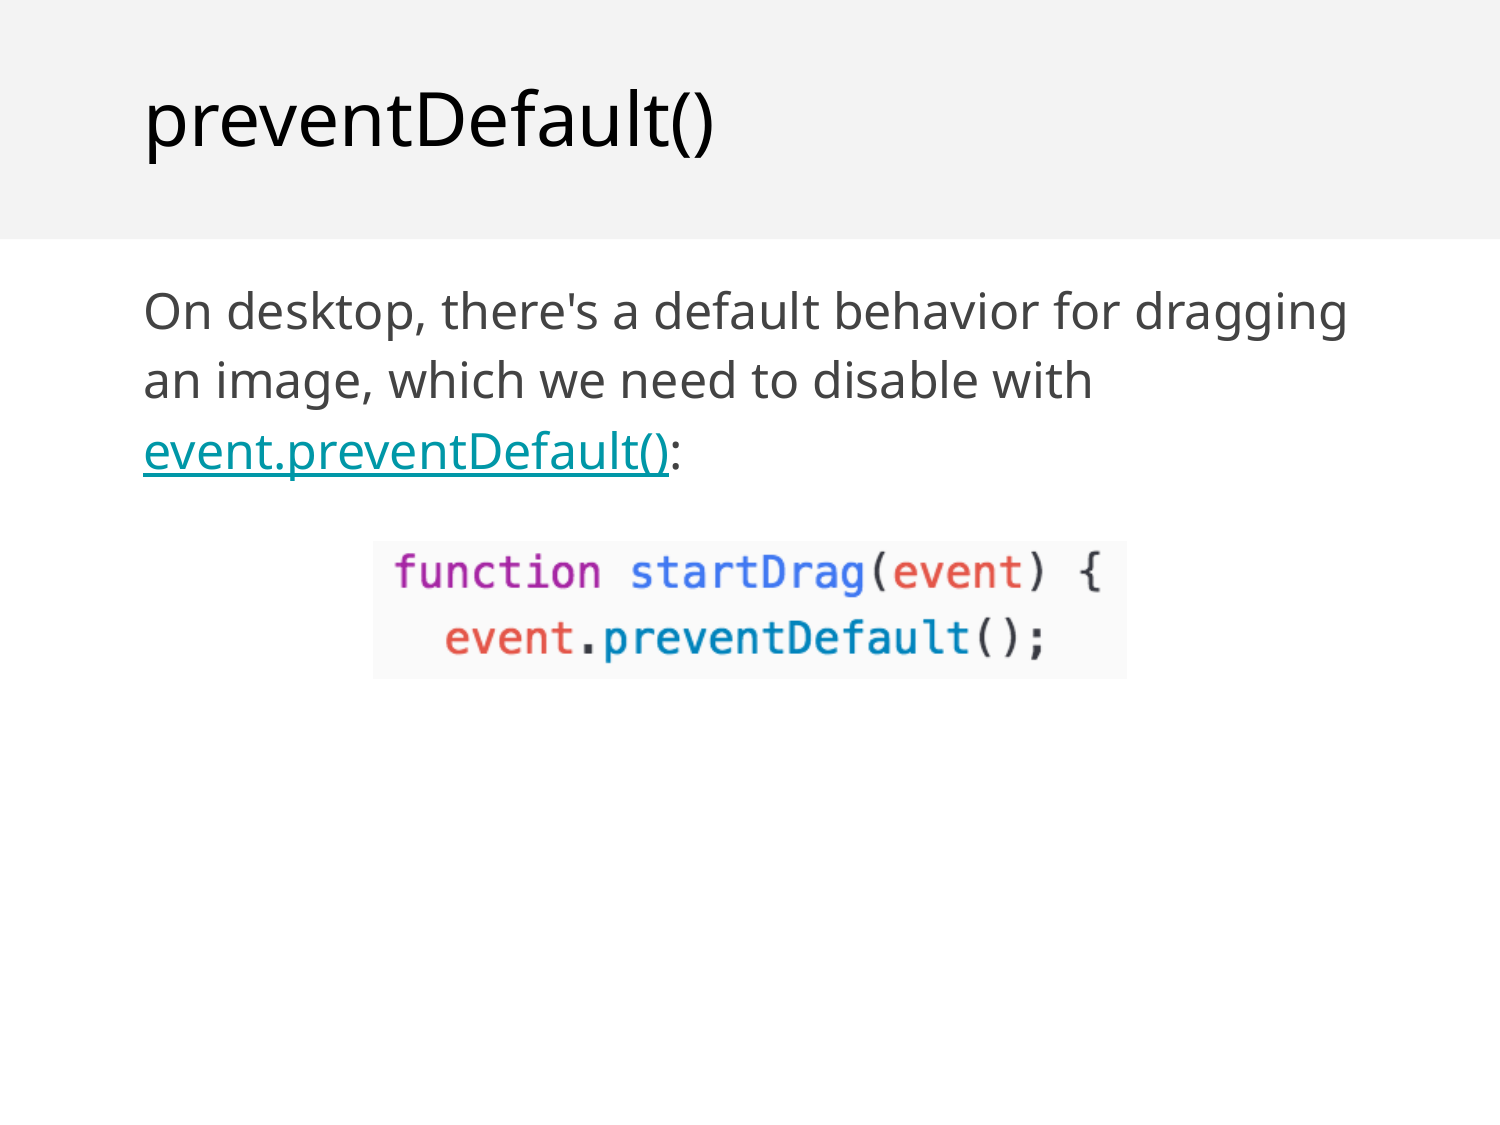

# preventDefault()
On desktop, there's a default behavior for dragging an image, which we need to disable with event.preventDefault():